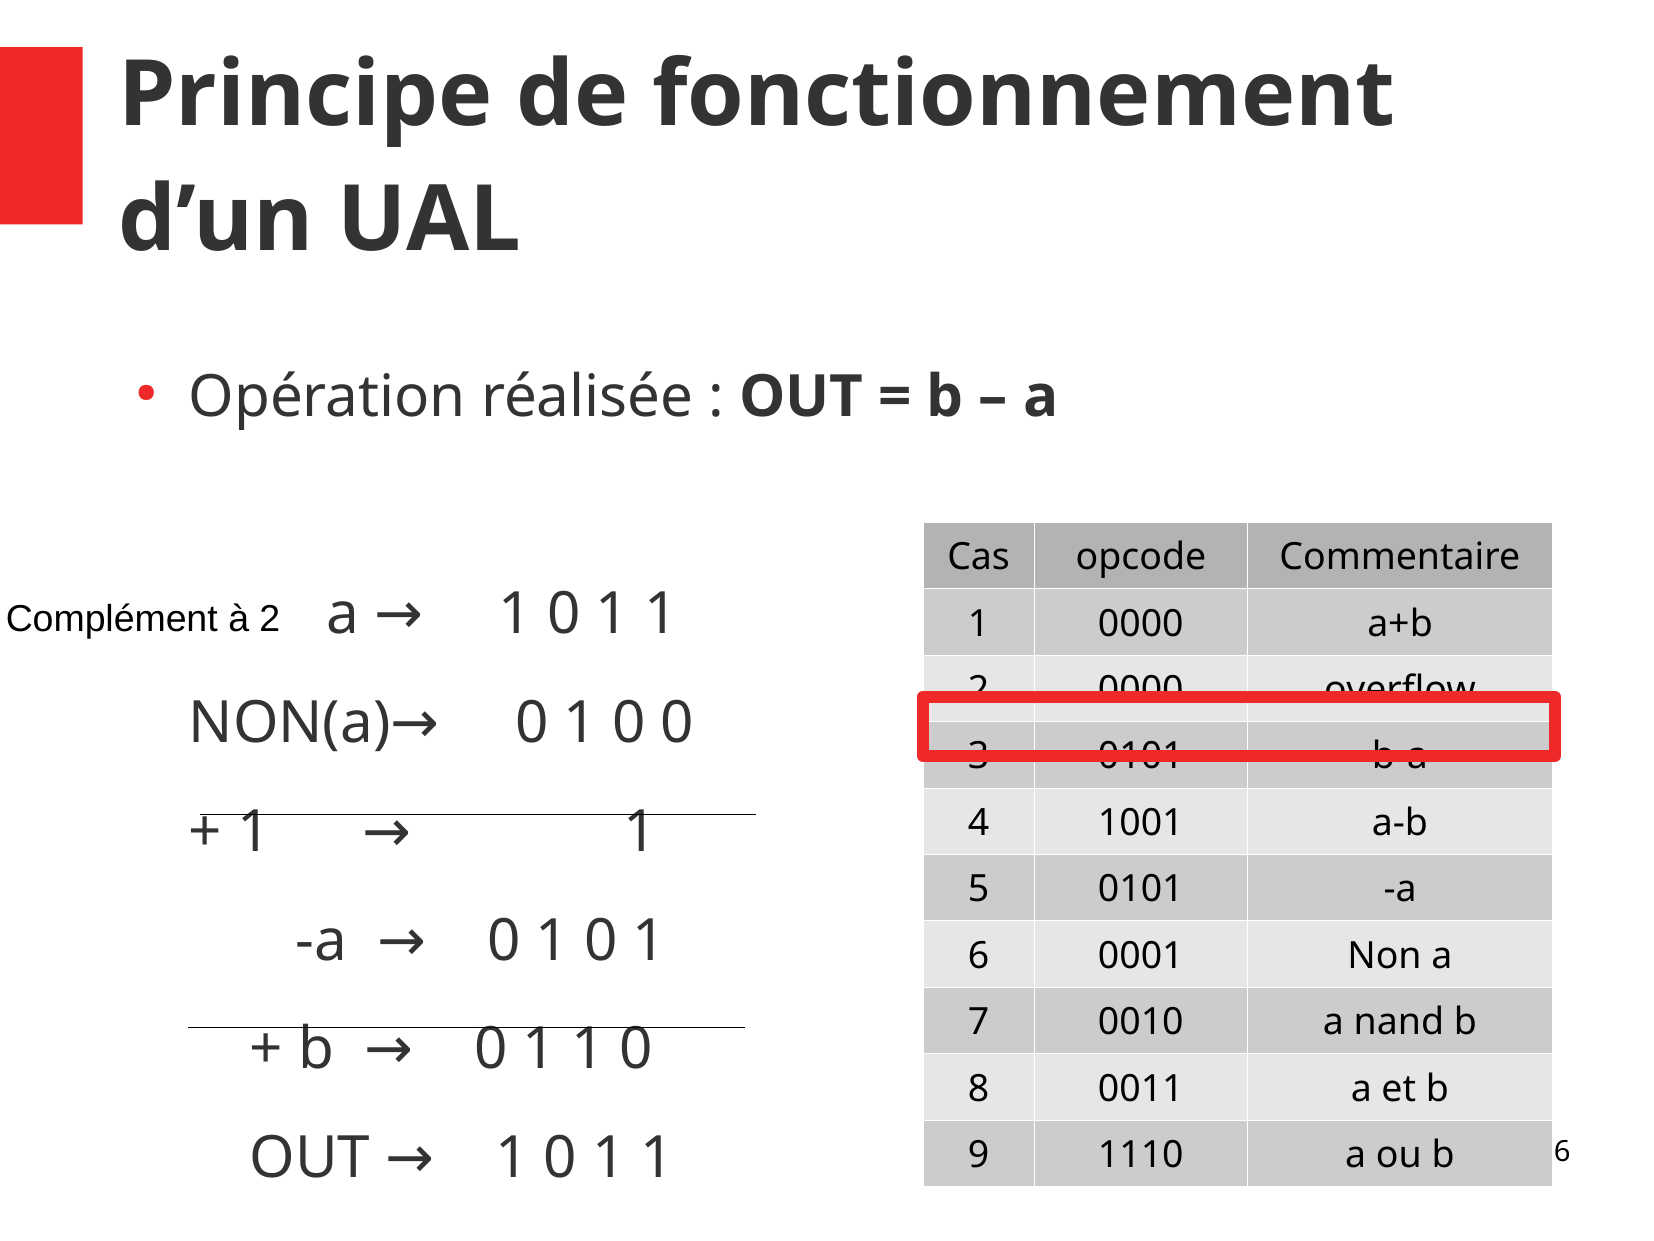

# Principe de fonctionnement d’un UAL
Opération réalisée : OUT = b – a
 a → 1 0 1 1
NON(a)→ 0 1 0 0
+ 1 → 1
 -a → 0 1 0 1
 + b → 0 1 1 0
 OUT → 1 0 1 1
| Cas | opcode | Commentaire |
| --- | --- | --- |
| 1 | 0000 | a+b |
| 2 | 0000 | overflow |
| 3 | 0101 | b-a |
| 4 | 1001 | a-b |
| 5 | 0101 | -a |
| 6 | 0001 | Non a |
| 7 | 0010 | a nand b |
| 8 | 0011 | a et b |
| 9 | 1110 | a ou b |
Complément à 2
9